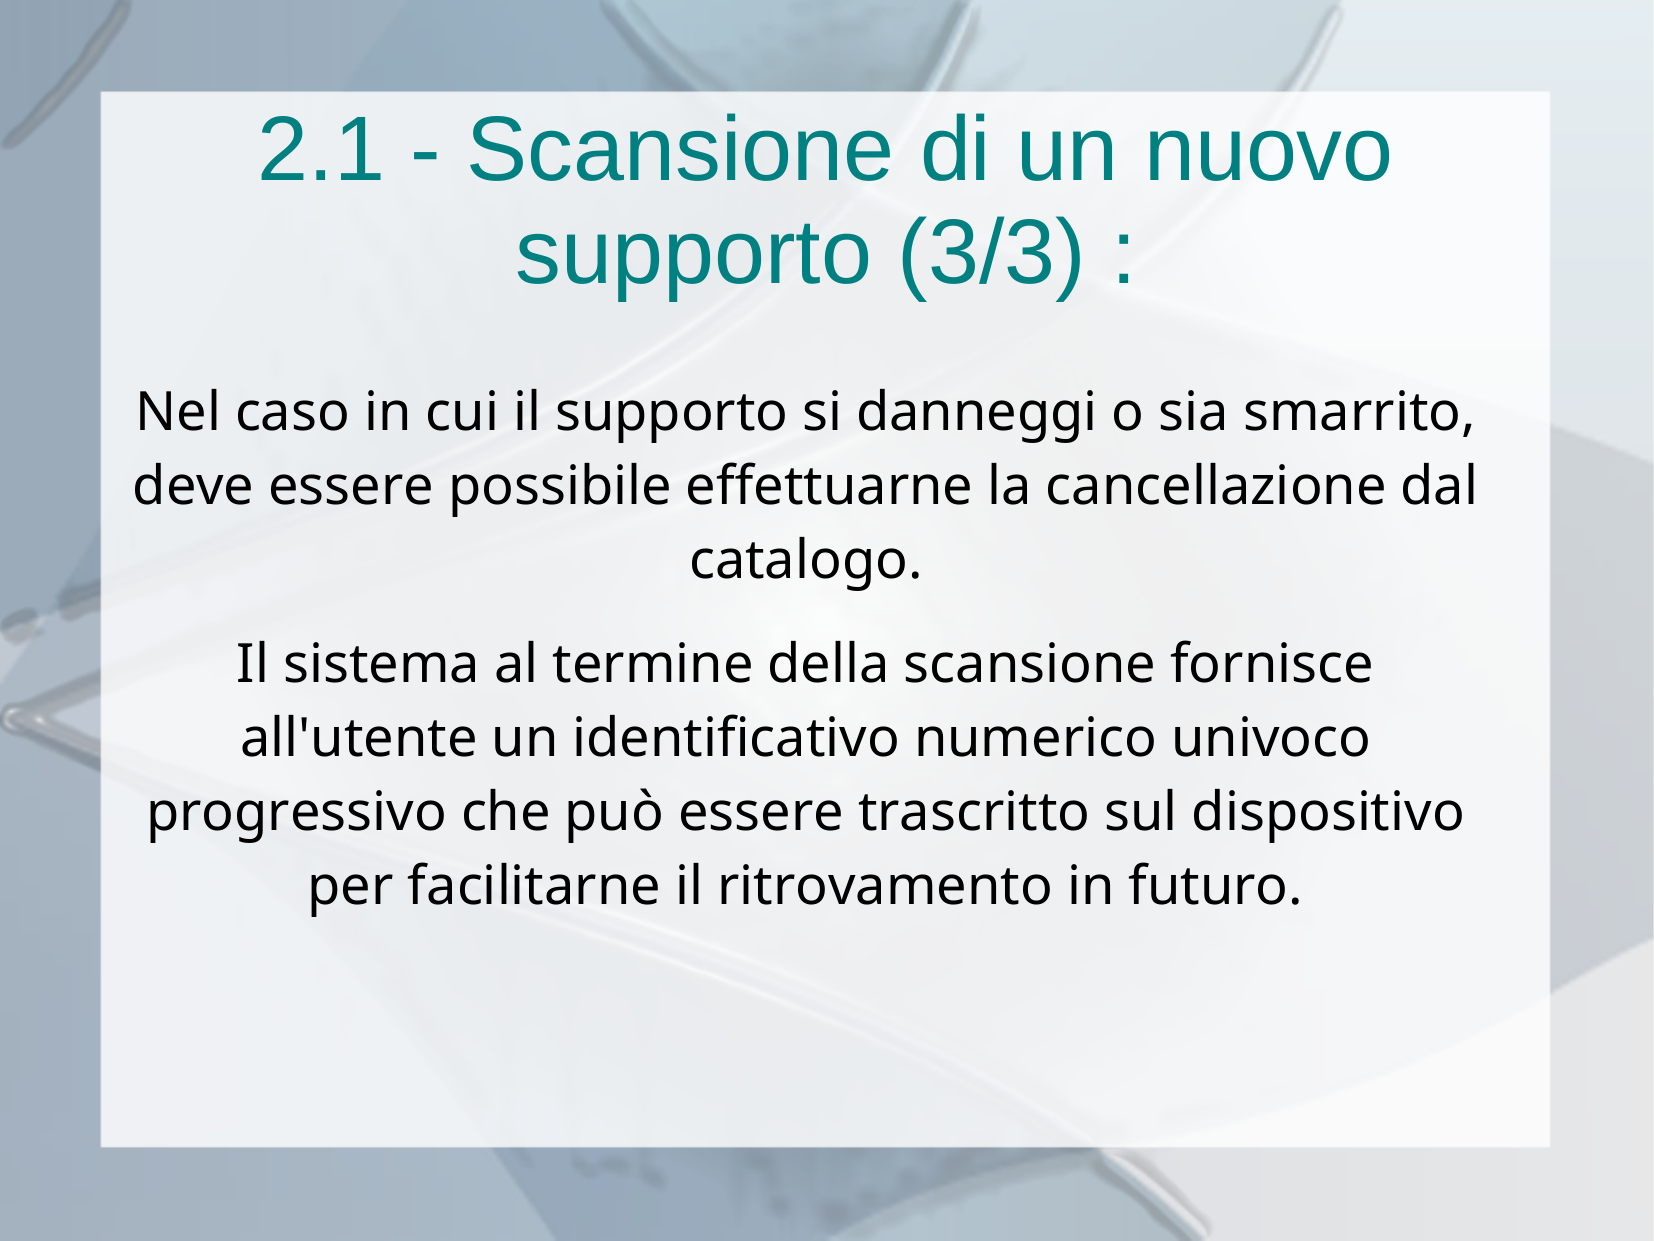

# 2.1 - Scansione di un nuovo supporto (3/3) :
Nel caso in cui il supporto si danneggi o sia smarrito, deve essere possibile effettuarne la cancellazione dal catalogo.
Il sistema al termine della scansione fornisce all'utente un identificativo numerico univoco progressivo che può essere trascritto sul dispositivo per facilitarne il ritrovamento in futuro.